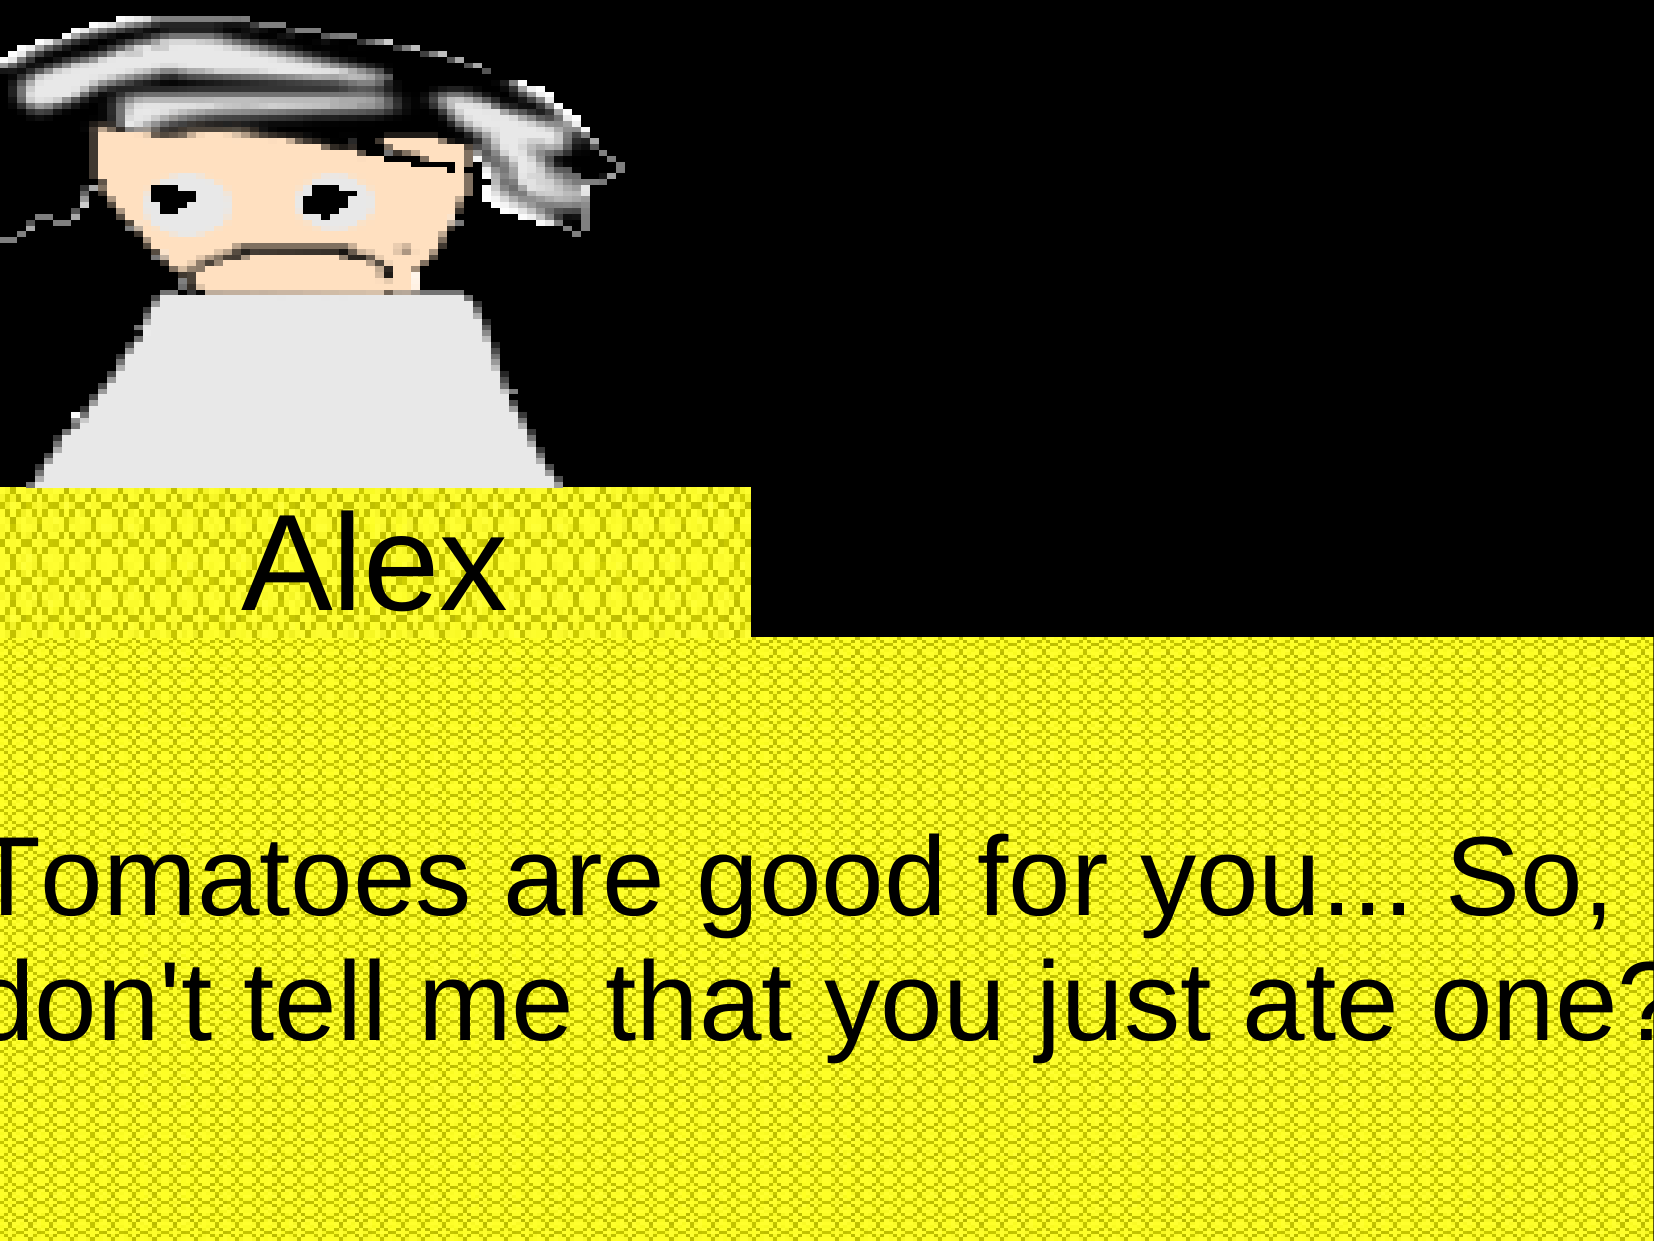

Alex
Tomatoes are good for you... So,
don't tell me that you just ate one?